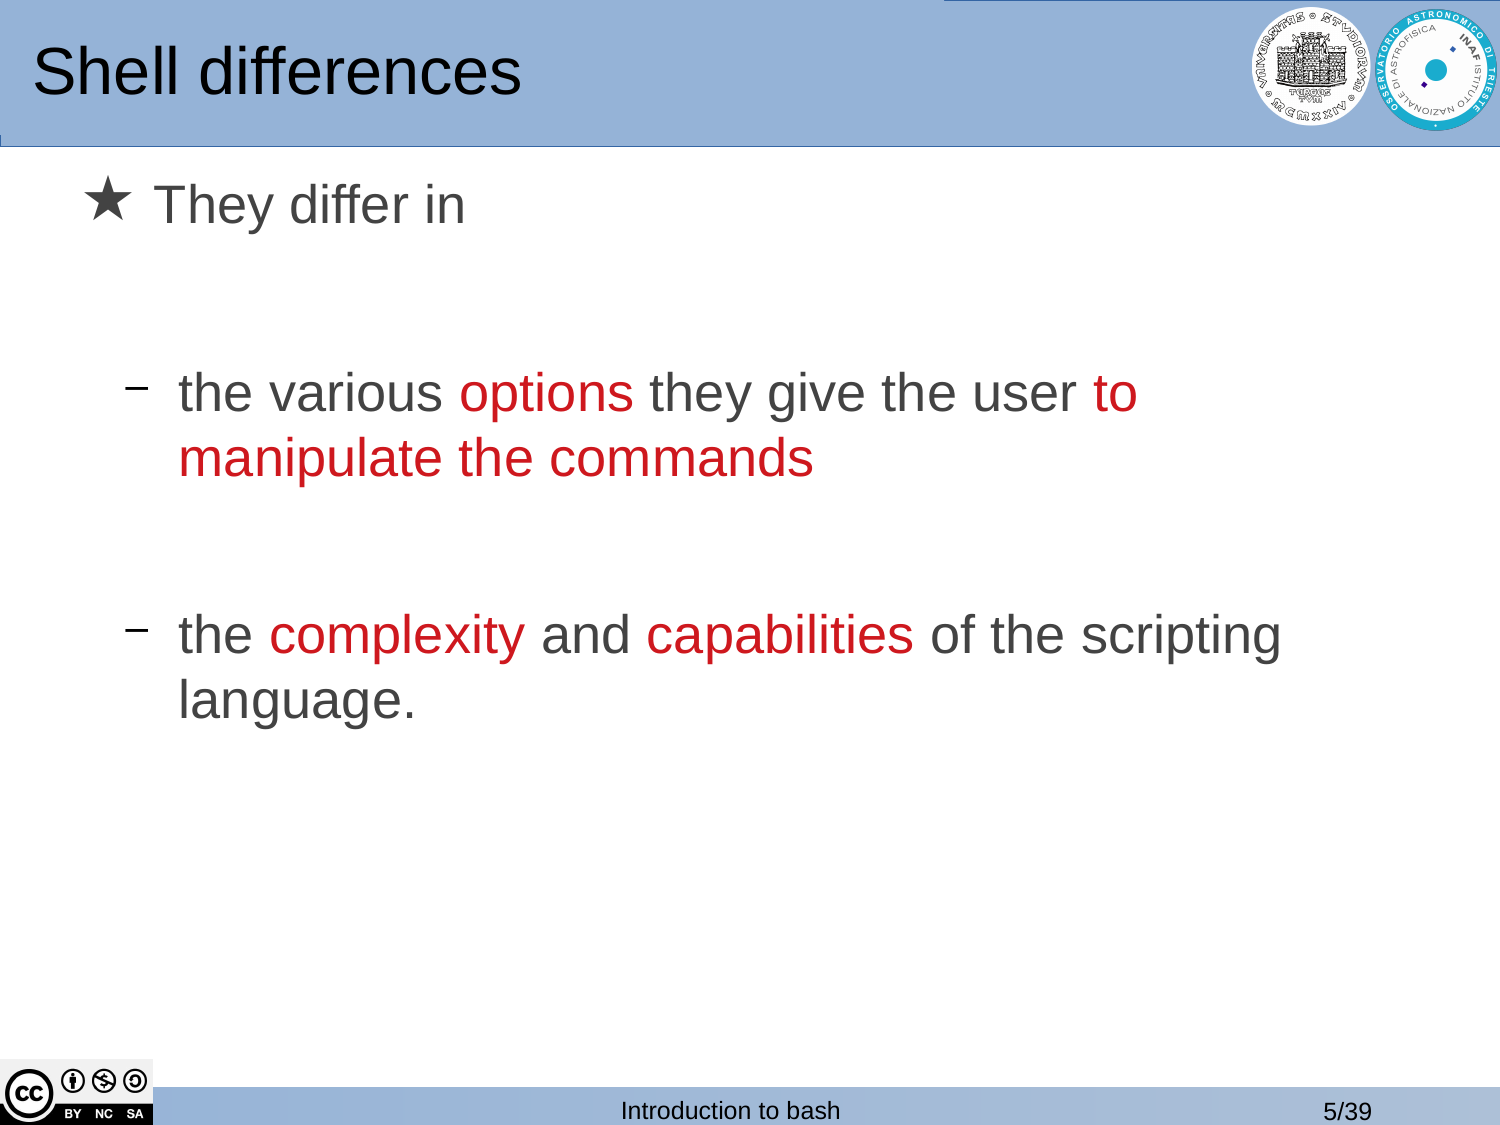

Traditional service delivery
Shell differences
# They differ in
the various options they give the user to manipulate the commands
the complexity and capabilities of the scripting language.